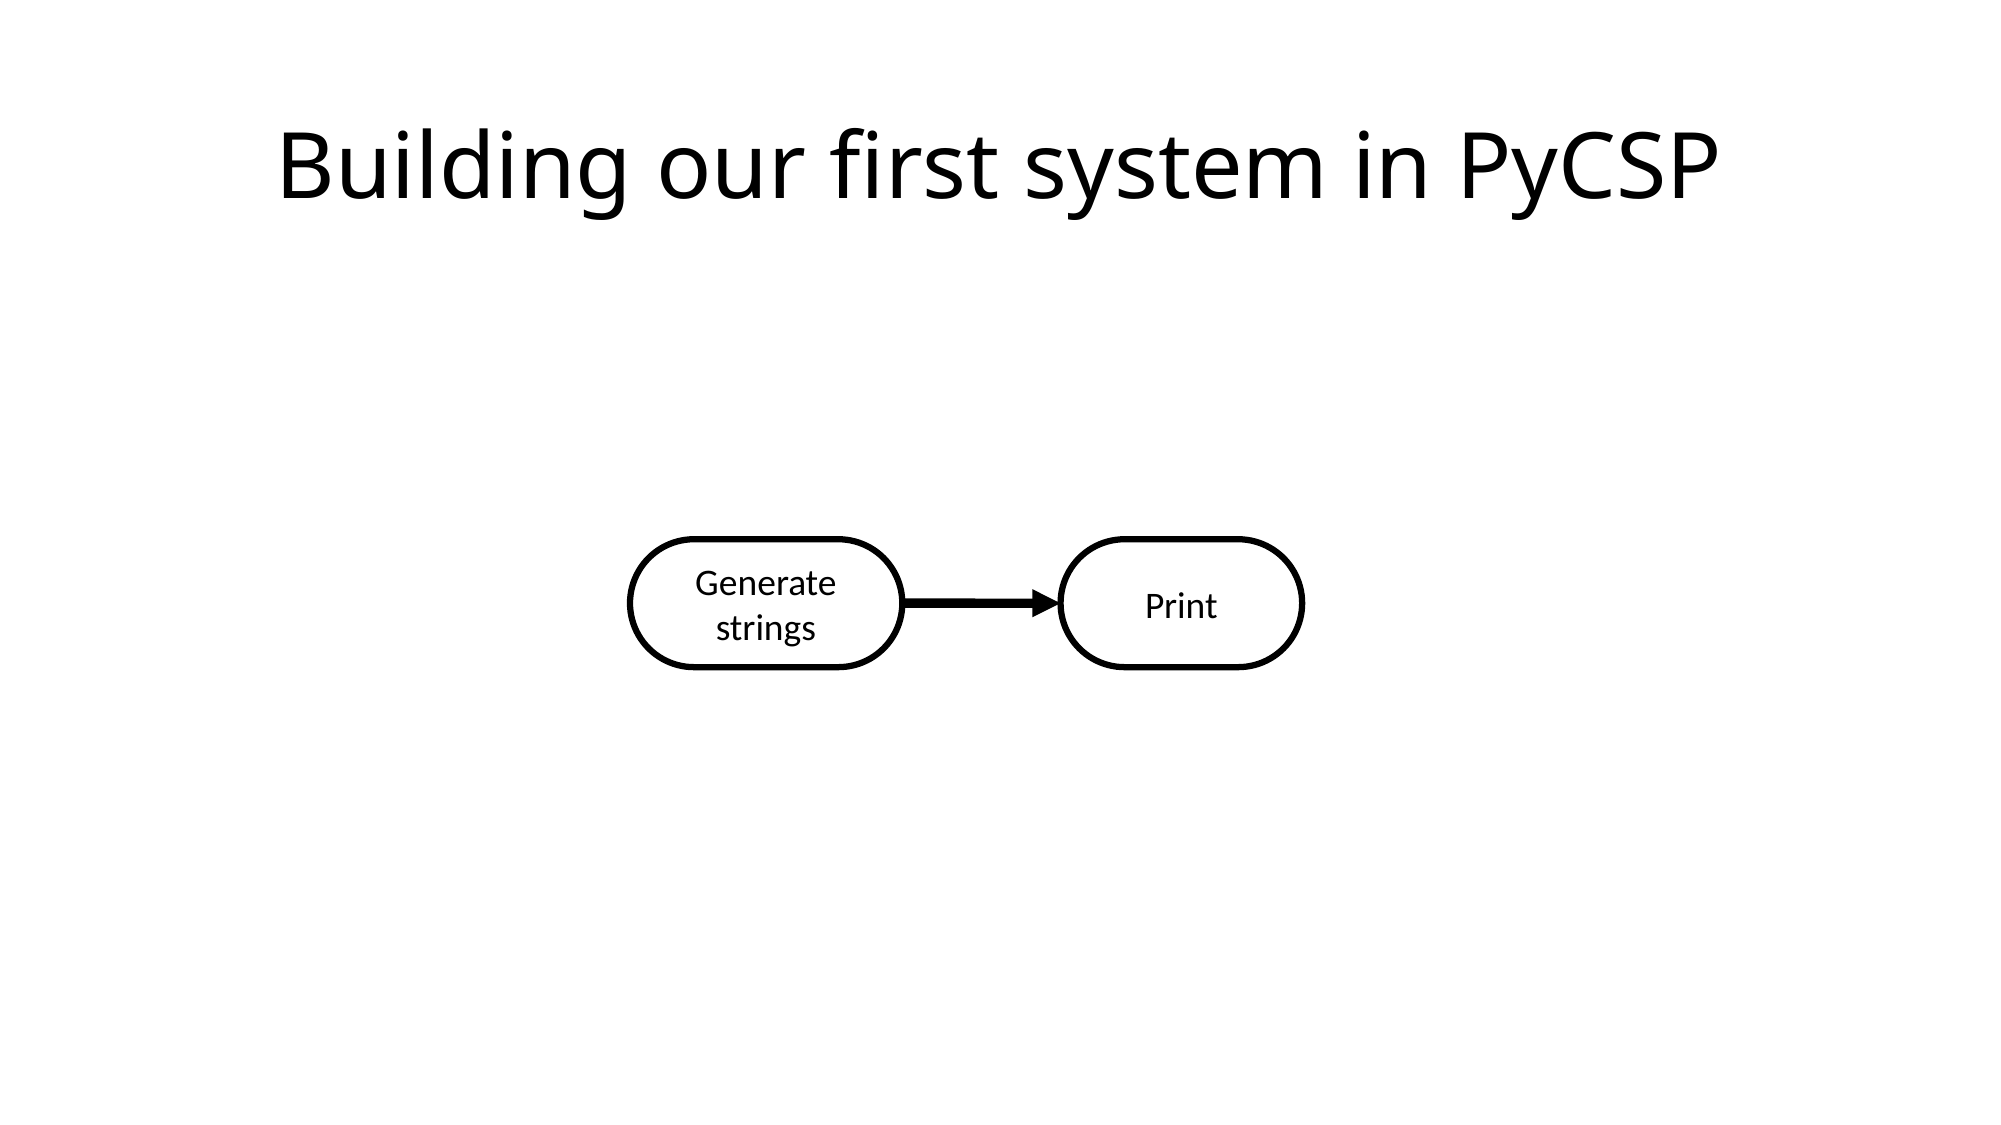

# Building our first system in PyCSP
Generate strings
Print